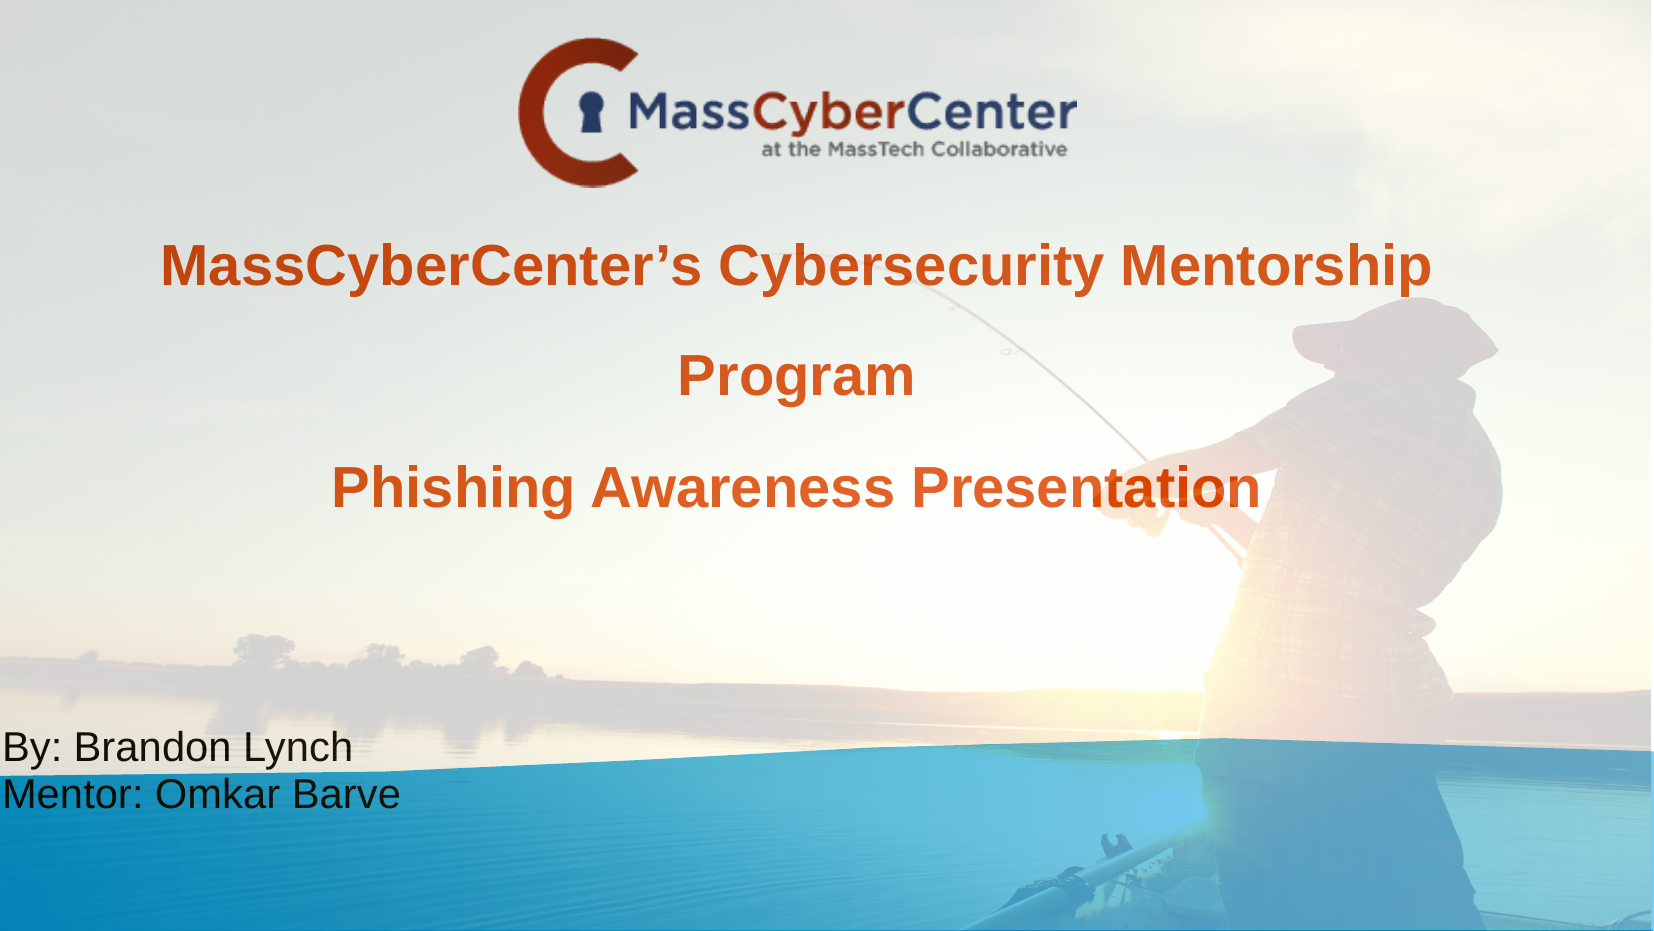

# MassCyberCenter’s Cybersecurity Mentorship Program Phishing Awareness Presentation
By: Brandon Lynch
Mentor: Omkar Barve